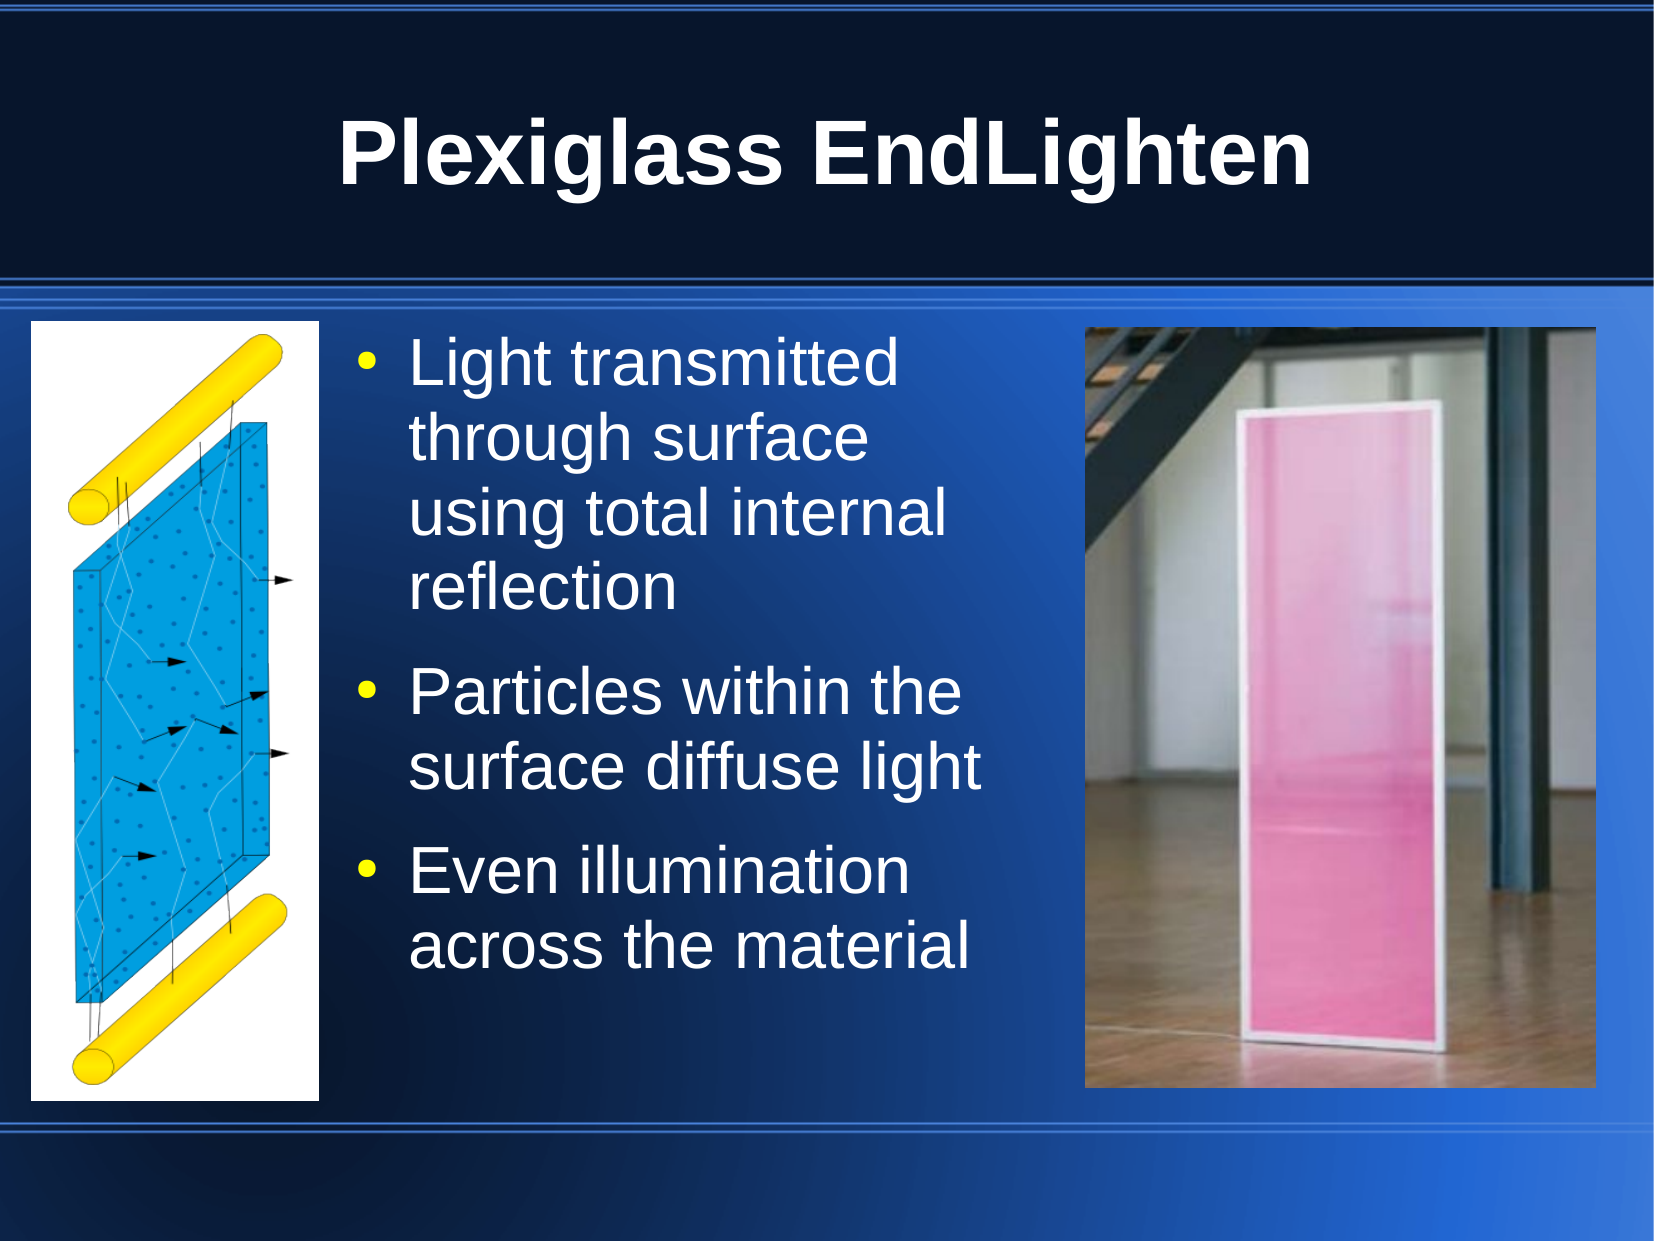

# Plexiglass EndLighten
Light transmitted through surface using total internal reflection
Particles within the surface diffuse light
Even illumination across the material